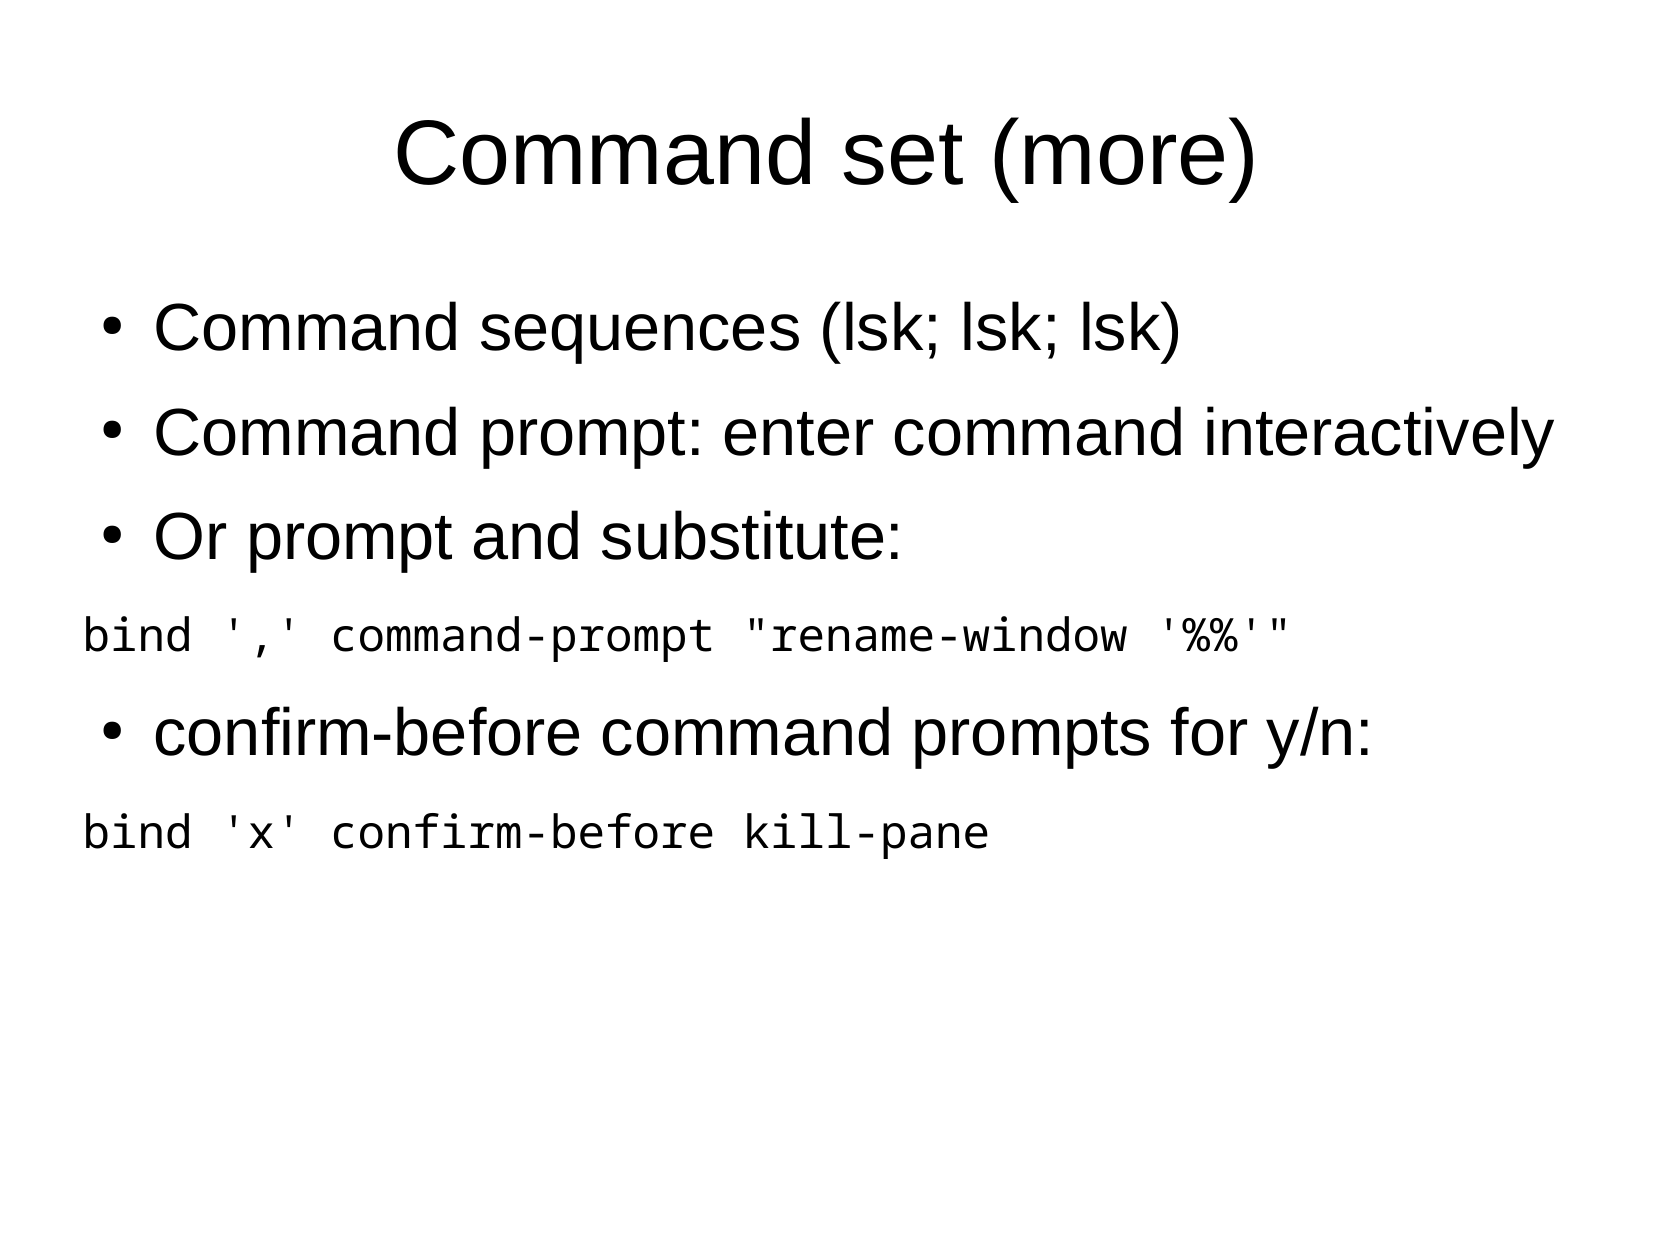

# Command set (more)
Command sequences (lsk; lsk; lsk)
Command prompt: enter command interactively
Or prompt and substitute:
bind ',' command-prompt "rename-window '%%'"
confirm-before command prompts for y/n:
bind 'x' confirm-before kill-pane